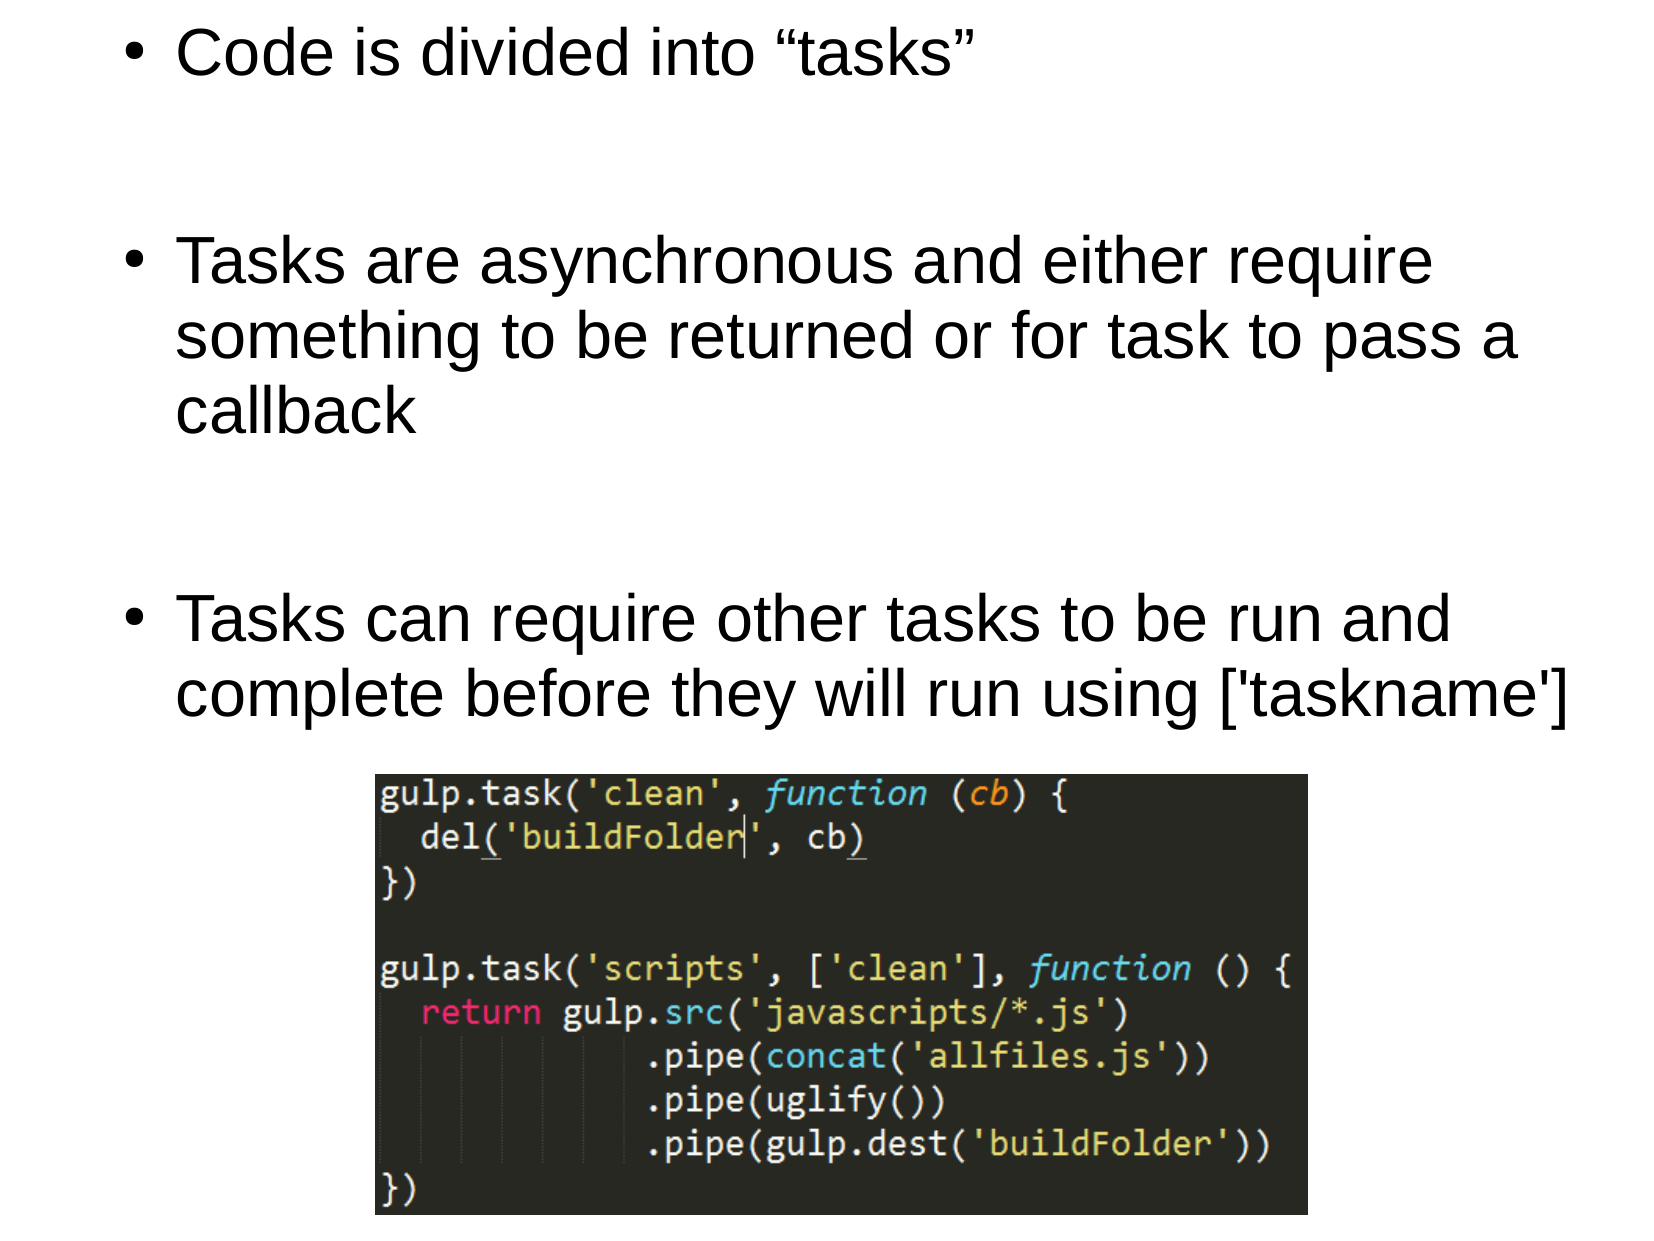

# Code is divided into “tasks”
Tasks are asynchronous and either require something to be returned or for task to pass a callback
Tasks can require other tasks to be run and complete before they will run using ['taskname']